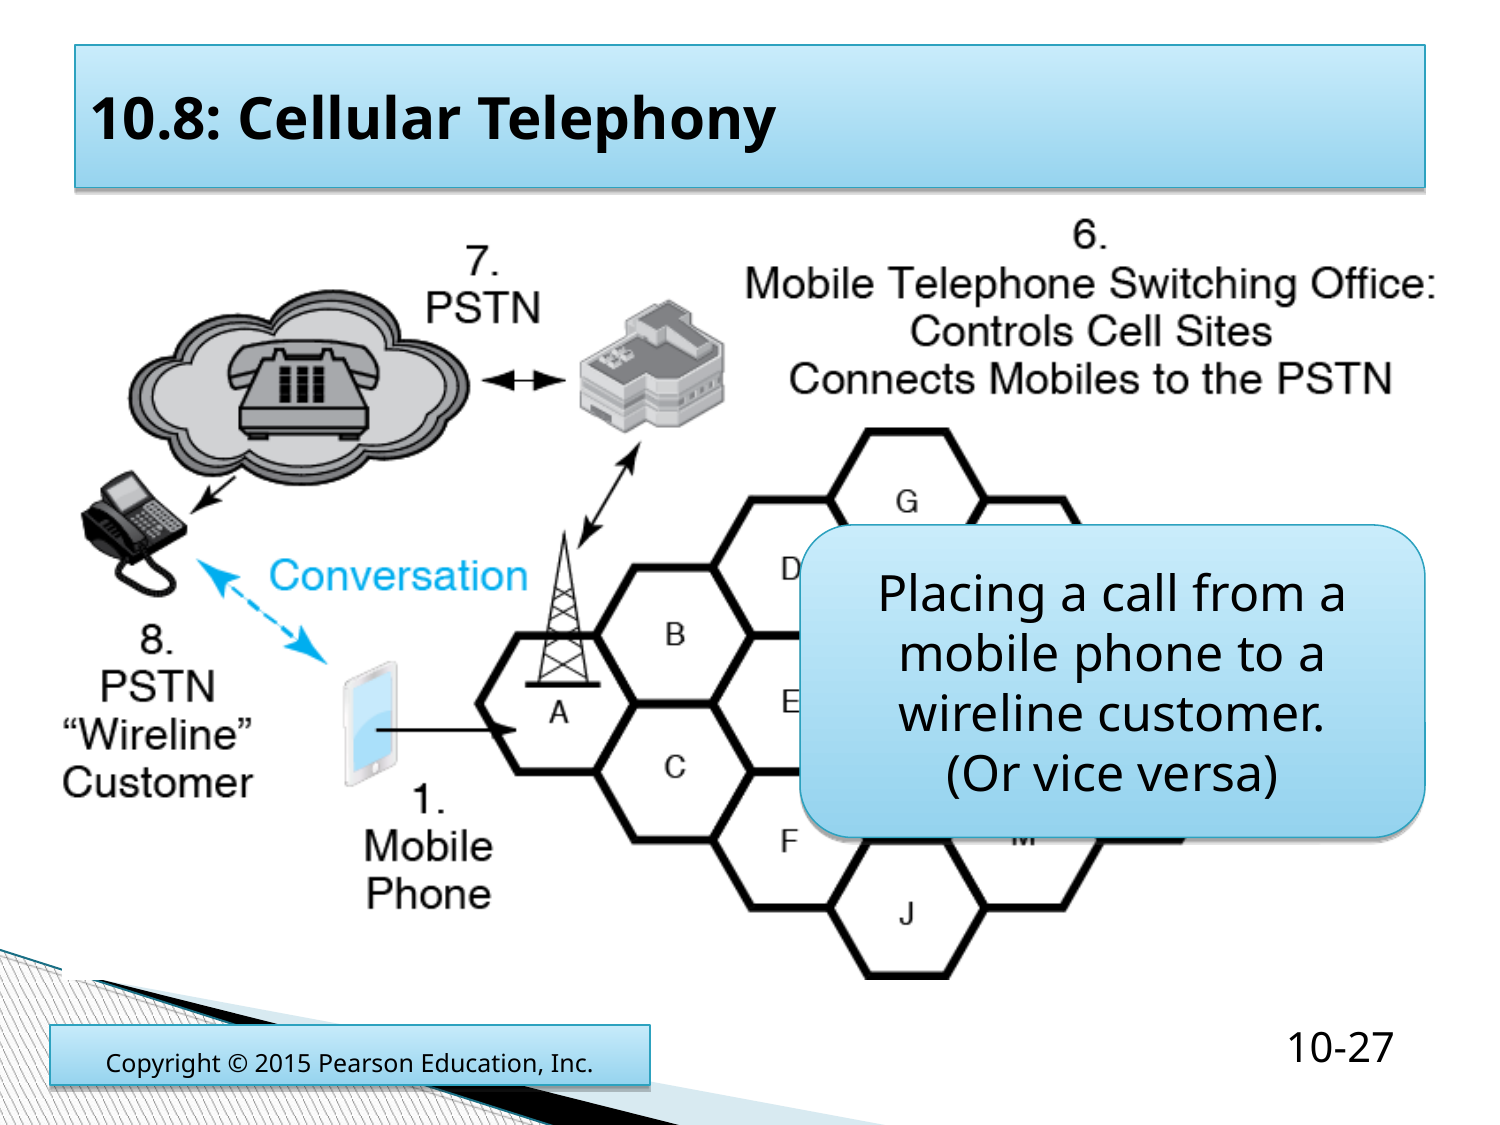

# 10.8: Cellular Telephony
Placing a call from a mobile phone to a wireline customer.
(Or vice versa)
Copyright © 2015 Pearson Education, Inc.